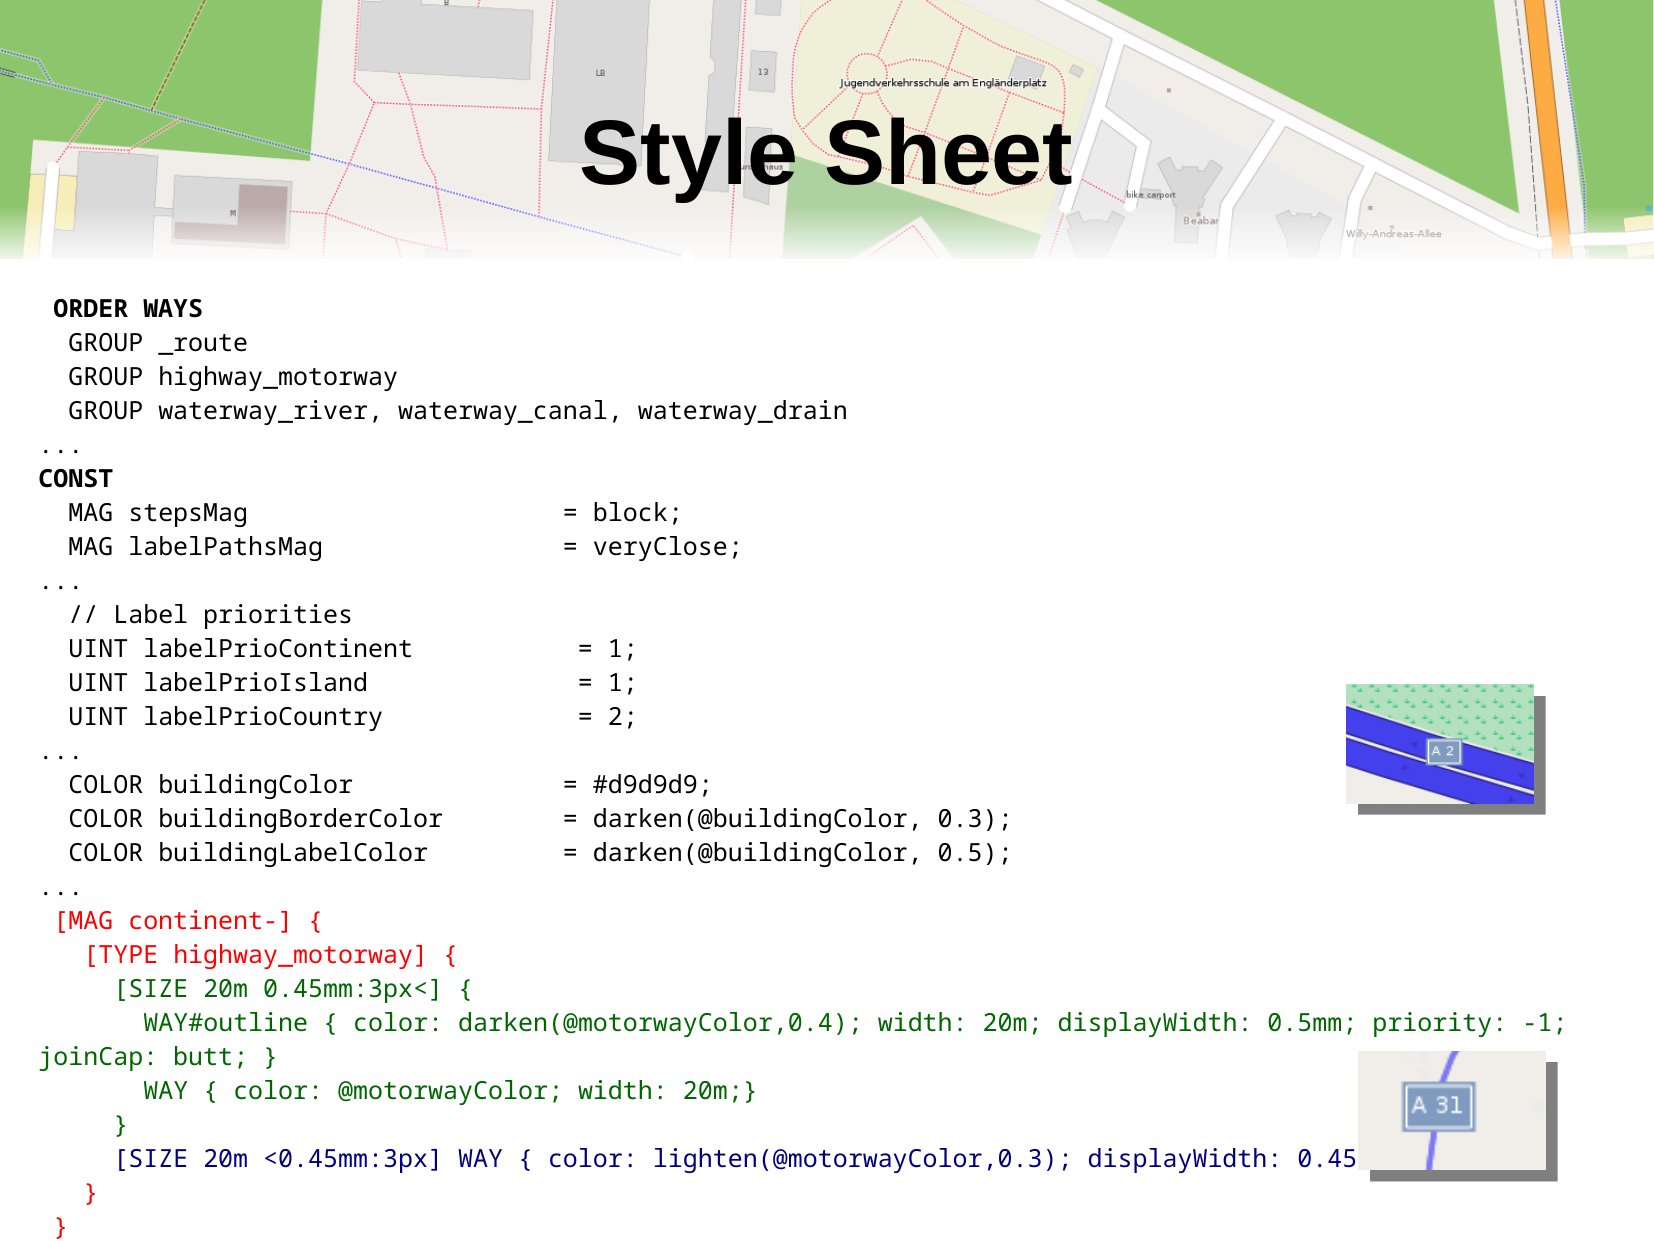

# Style Sheet
 ORDER WAYS
 GROUP _route
 GROUP highway_motorway
 GROUP waterway_river, waterway_canal, waterway_drain
...
CONST
 MAG stepsMag = block;
 MAG labelPathsMag = veryClose;
...
 // Label priorities
 UINT labelPrioContinent = 1;
 UINT labelPrioIsland = 1;
 UINT labelPrioCountry = 2;
...
 COLOR buildingColor = #d9d9d9;
 COLOR buildingBorderColor = darken(@buildingColor, 0.3);
 COLOR buildingLabelColor = darken(@buildingColor, 0.5);
...
 [MAG continent-] {
 [TYPE highway_motorway] {
 [SIZE 20m 0.45mm:3px<] {
 WAY#outline { color: darken(@motorwayColor,0.4); width: 20m; displayWidth: 0.5mm; priority: -1; joinCap: butt; }
 WAY { color: @motorwayColor; width: 20m;}
 }
 [SIZE 20m <0.45mm:3px] WAY { color: lighten(@motorwayColor,0.3); displayWidth: 0.45mm;}
 }
 }